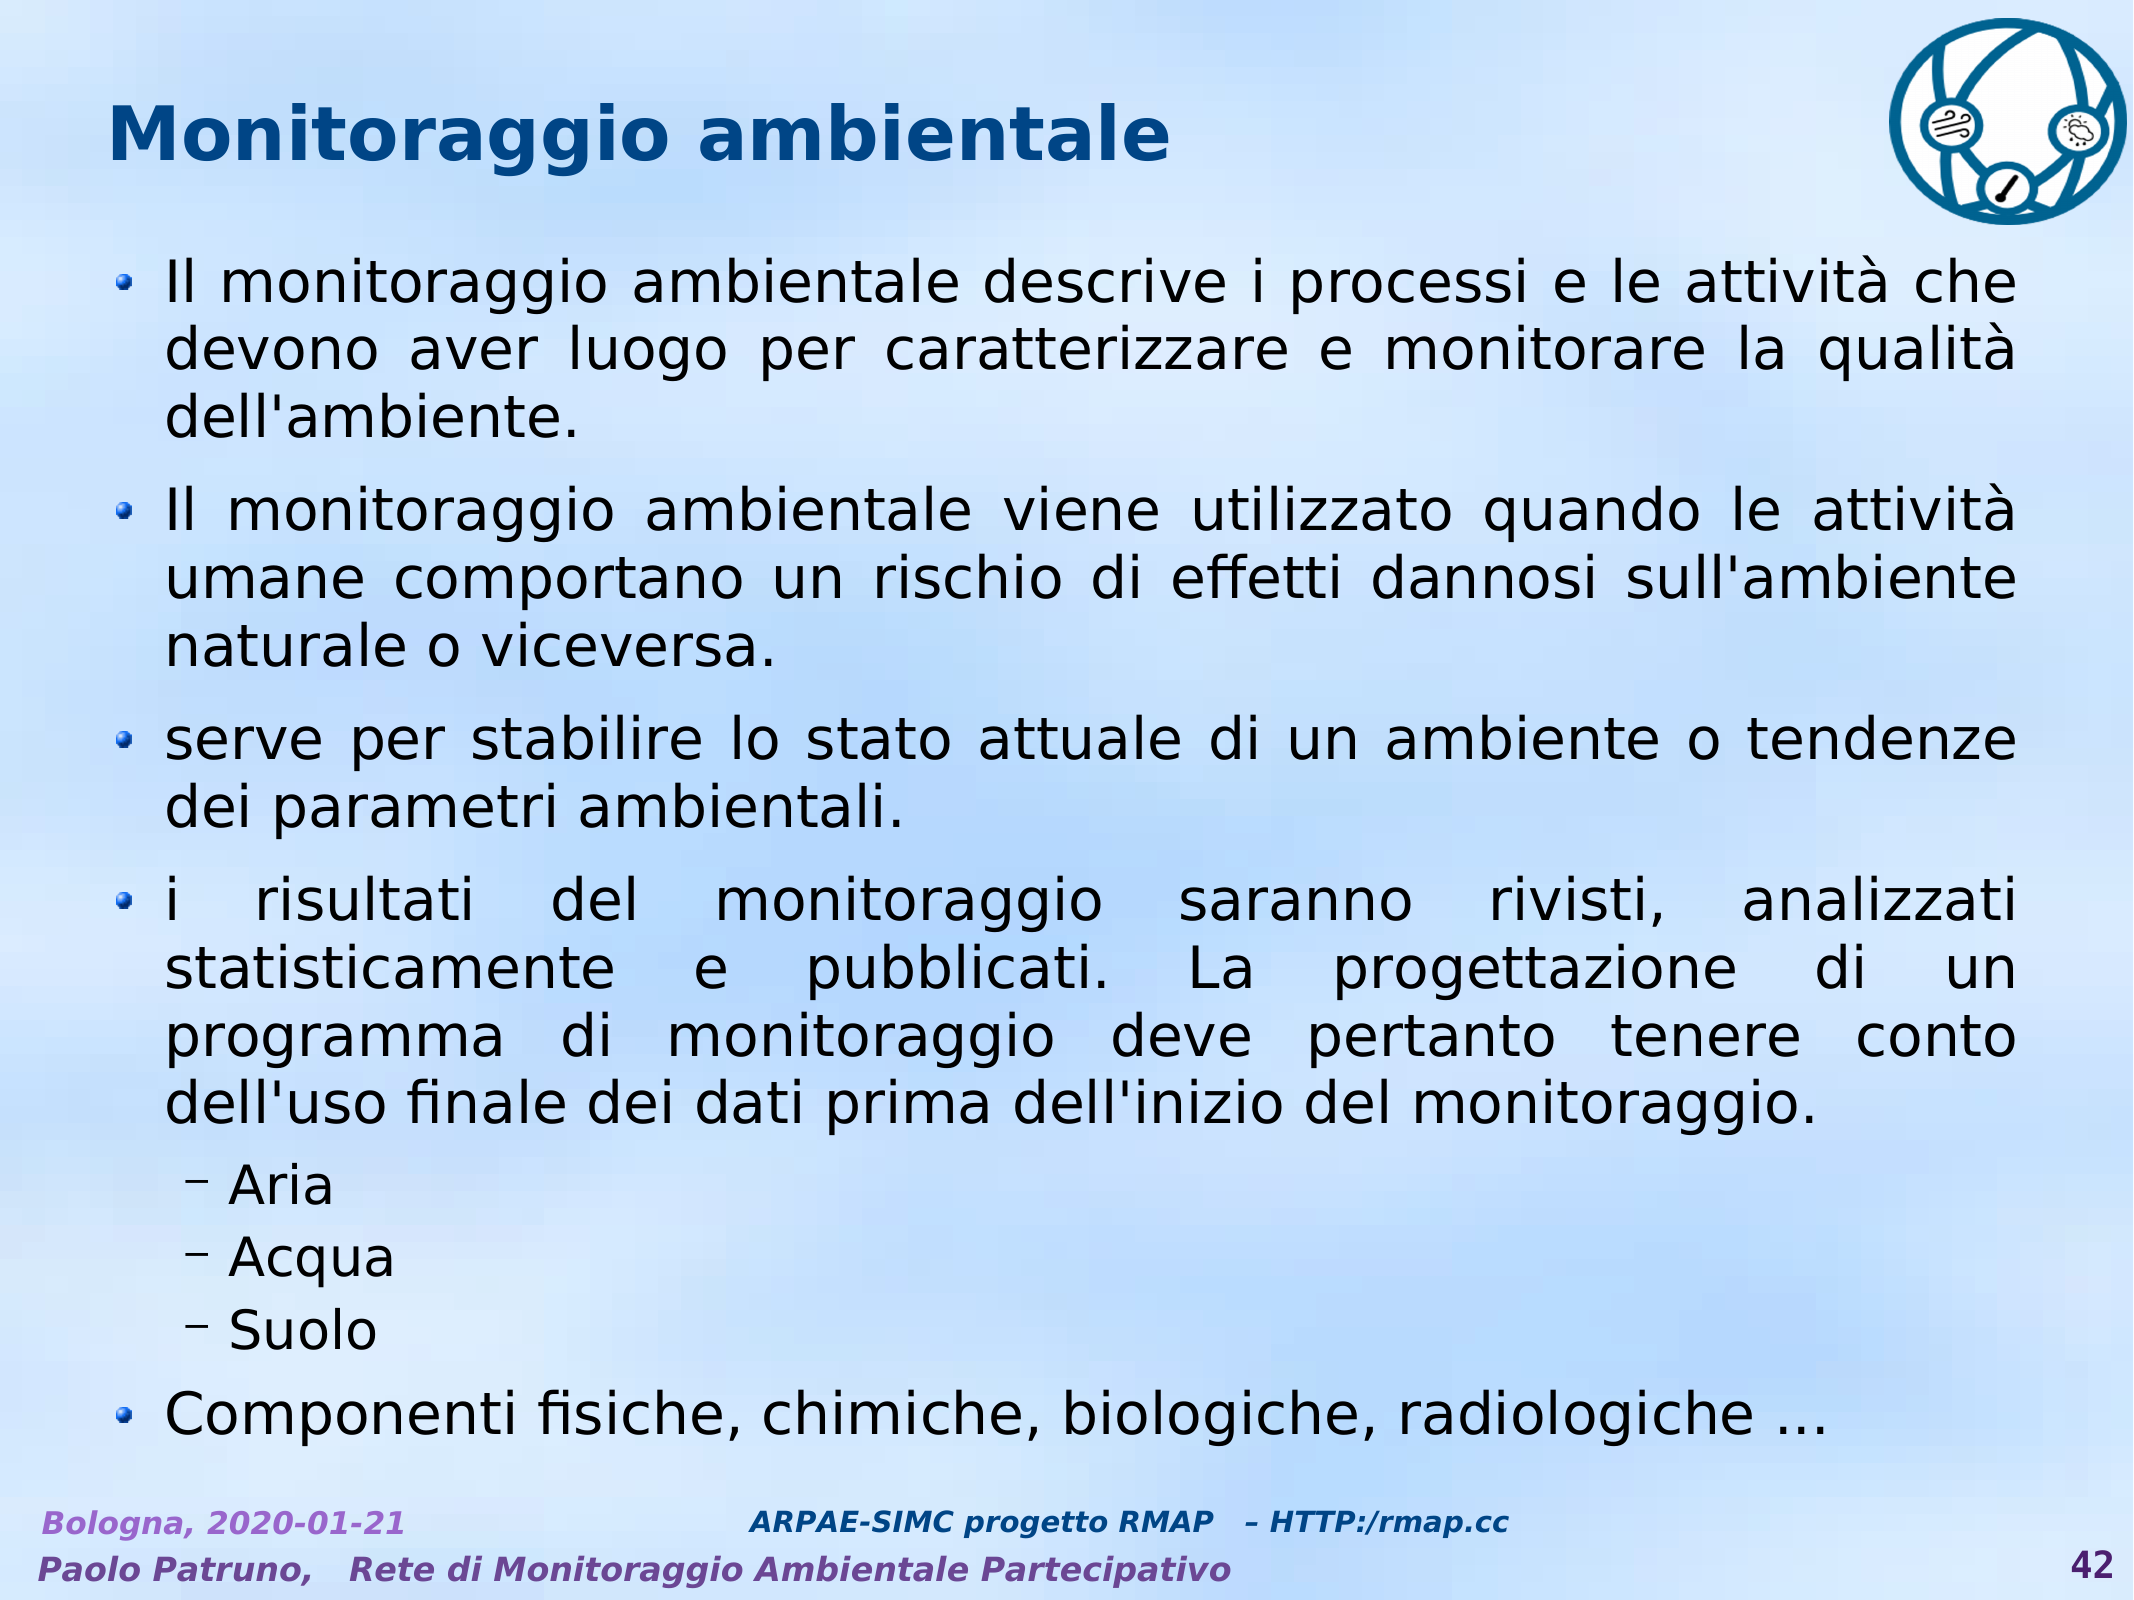

# Monitoraggio ambientale
Il monitoraggio ambientale descrive i processi e le attività che devono aver luogo per caratterizzare e monitorare la qualità dell'ambiente.
Il monitoraggio ambientale viene utilizzato quando le attività umane comportano un rischio di effetti dannosi sull'ambiente naturale o viceversa.
serve per stabilire lo stato attuale di un ambiente o tendenze dei parametri ambientali.
i risultati del monitoraggio saranno rivisti, analizzati statisticamente e pubblicati. La progettazione di un programma di monitoraggio deve pertanto tenere conto dell'uso finale dei dati prima dell'inizio del monitoraggio.
Aria
Acqua
Suolo
Componenti fisiche, chimiche, biologiche, radiologiche ...